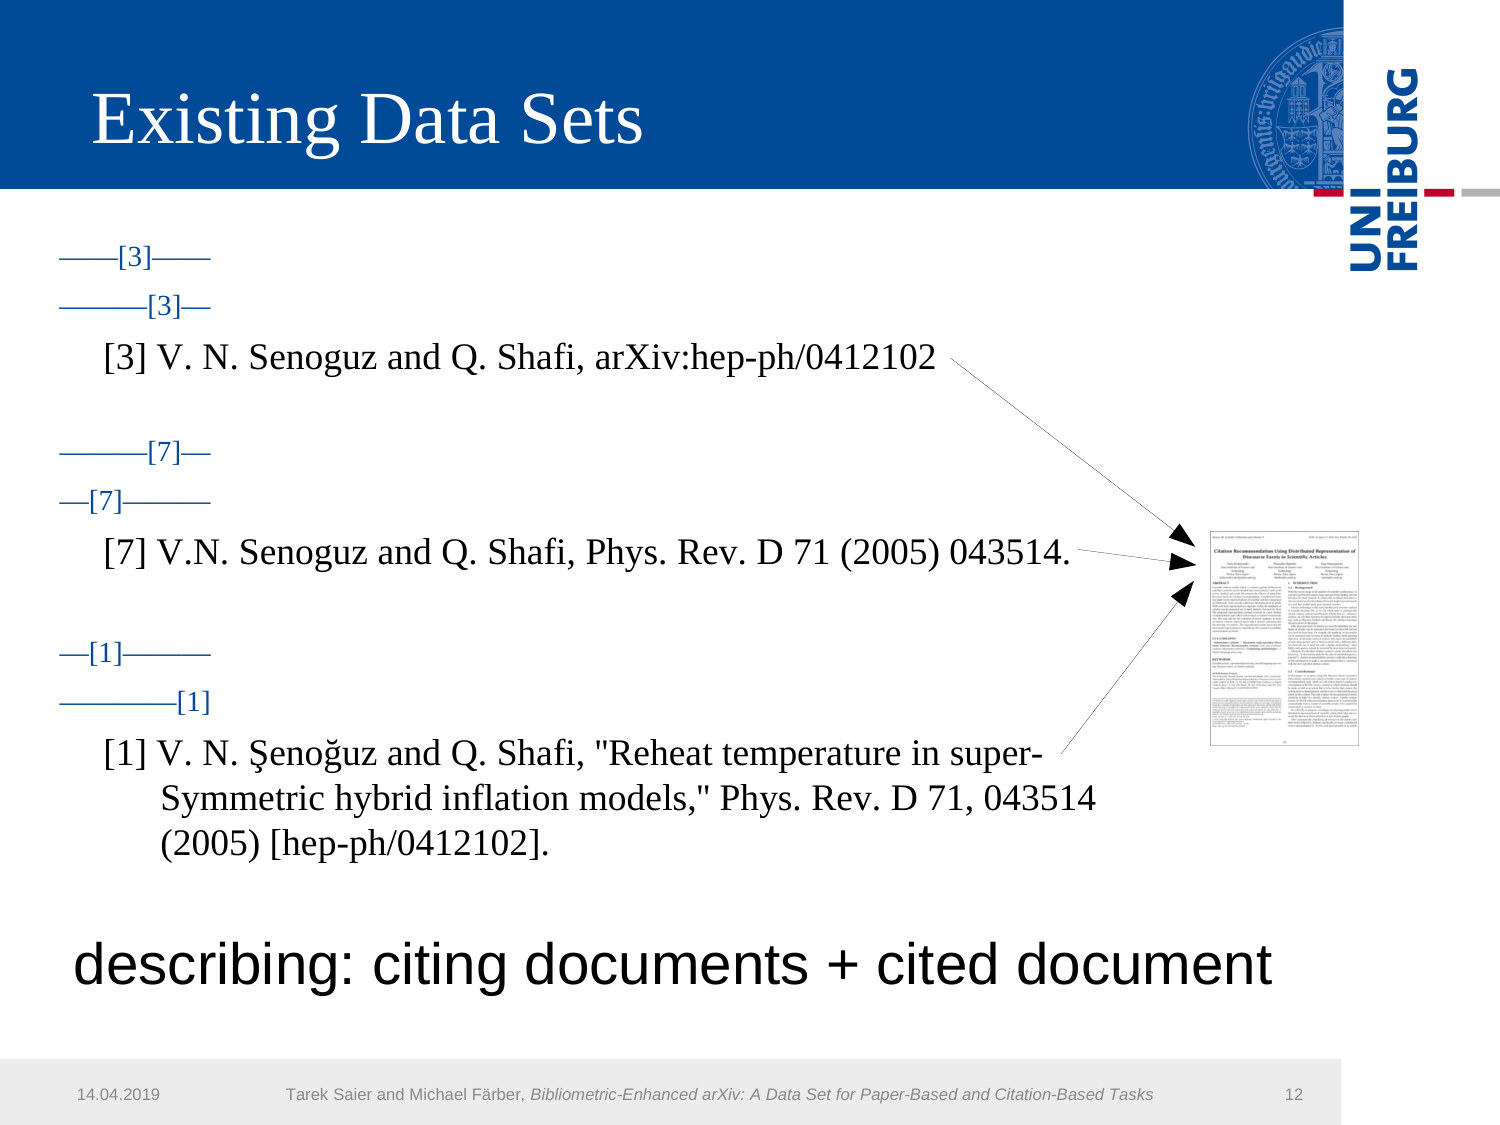

# Existing Data Sets
——[3]——
———[3]—
[3] V. N. Senoguz and Q. Shafi, arXiv:hep-ph/0412102
———[7]—
—[7]———
[7] V.N. Senoguz and Q. Shafi, Phys. Rev. D 71 (2005) 043514.
—[1]———
————[1]
[1] V. N. Şenoğuz and Q. Shafi, ''Reheat temperature in super-
 Symmetric hybrid inflation models,'' Phys. Rev. D 71, 043514
 (2005) [hep-ph/0412102].
describing: citing documents + cited document
Präsentationstitel
12